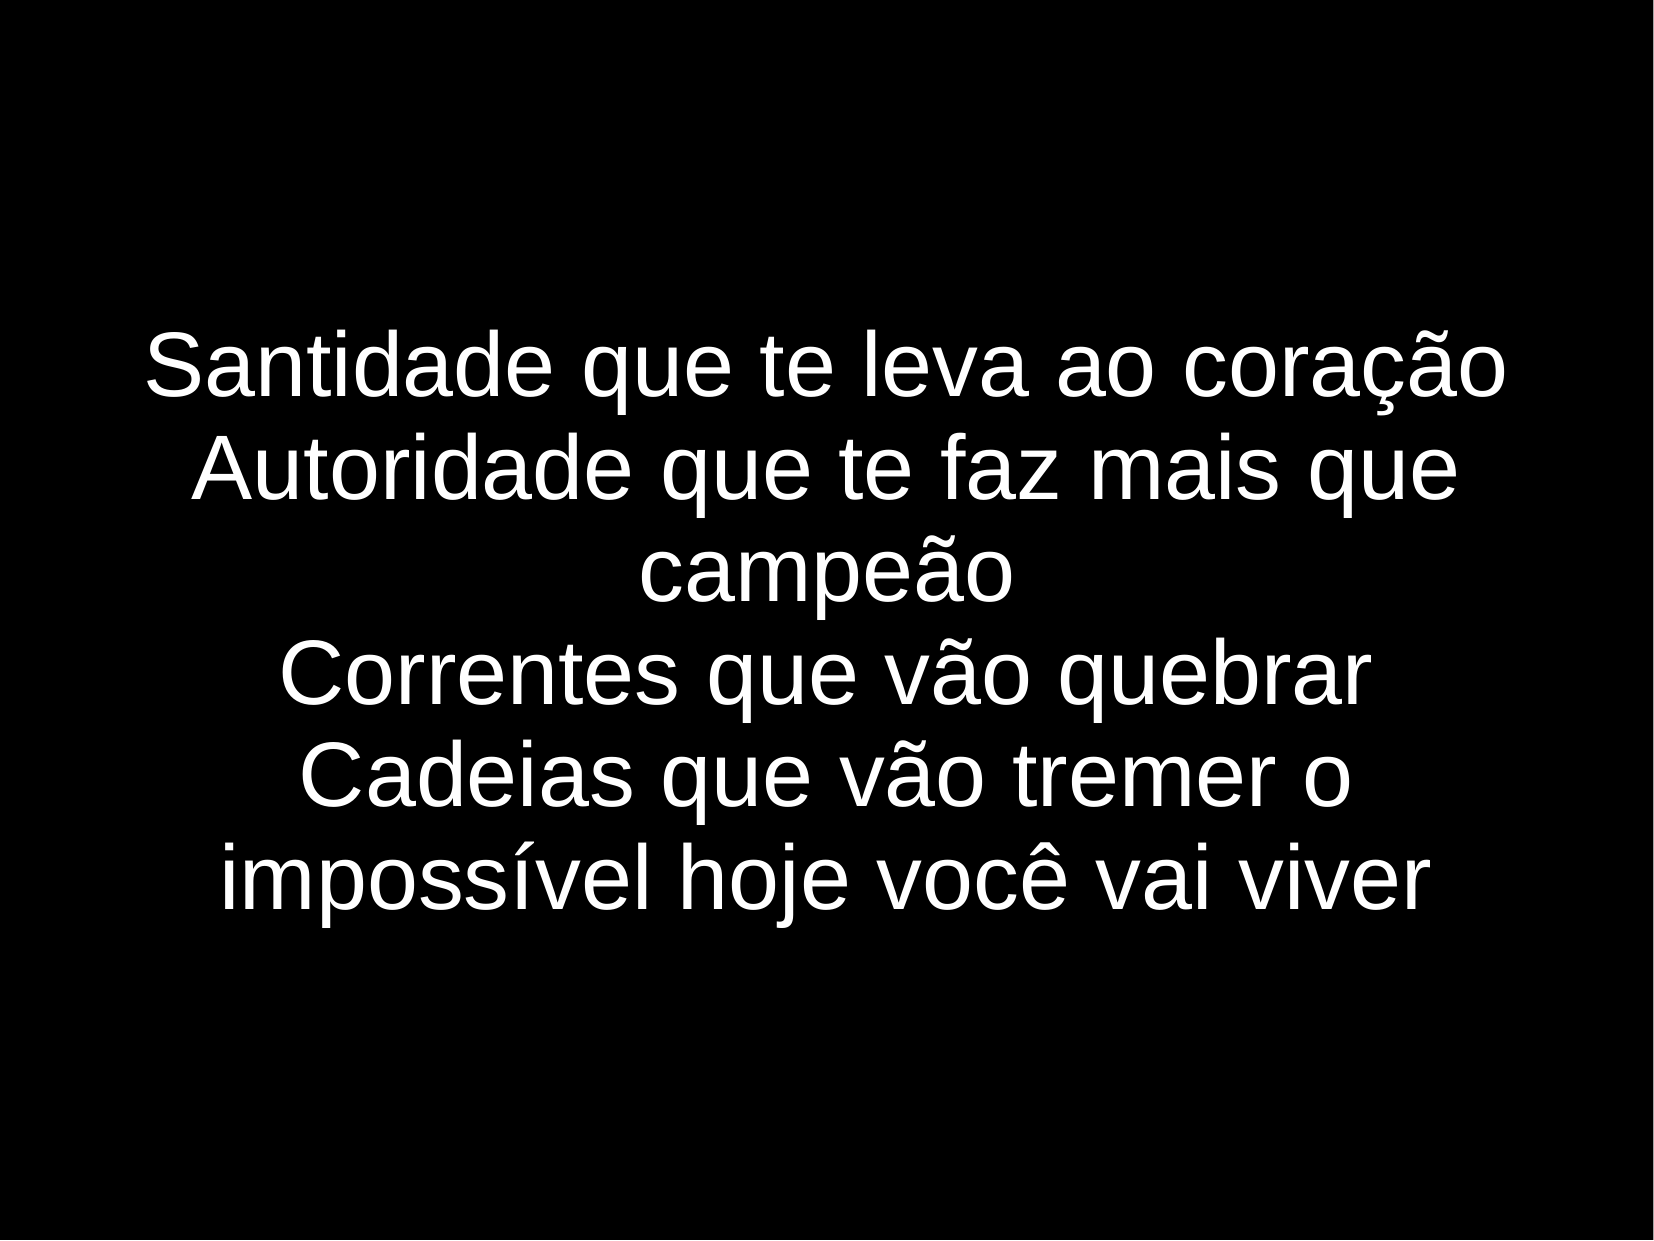

# Santidade que te leva ao coração
Autoridade que te faz mais que campeão
Correntes que vão quebrar
Cadeias que vão tremer o impossível hoje você vai viver